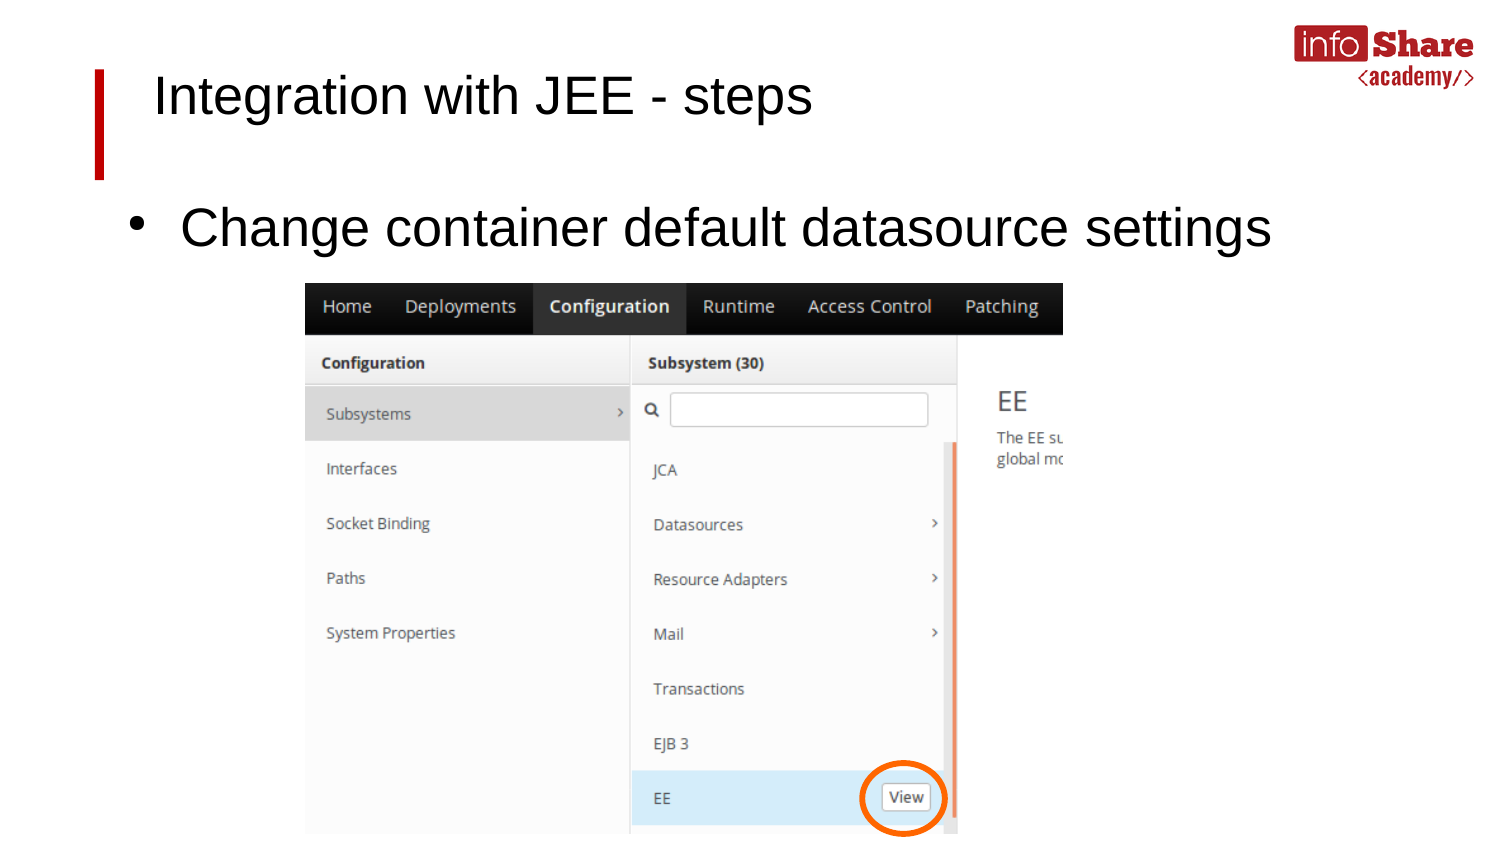

# Integration with JEE - steps
Change container default datasource settings